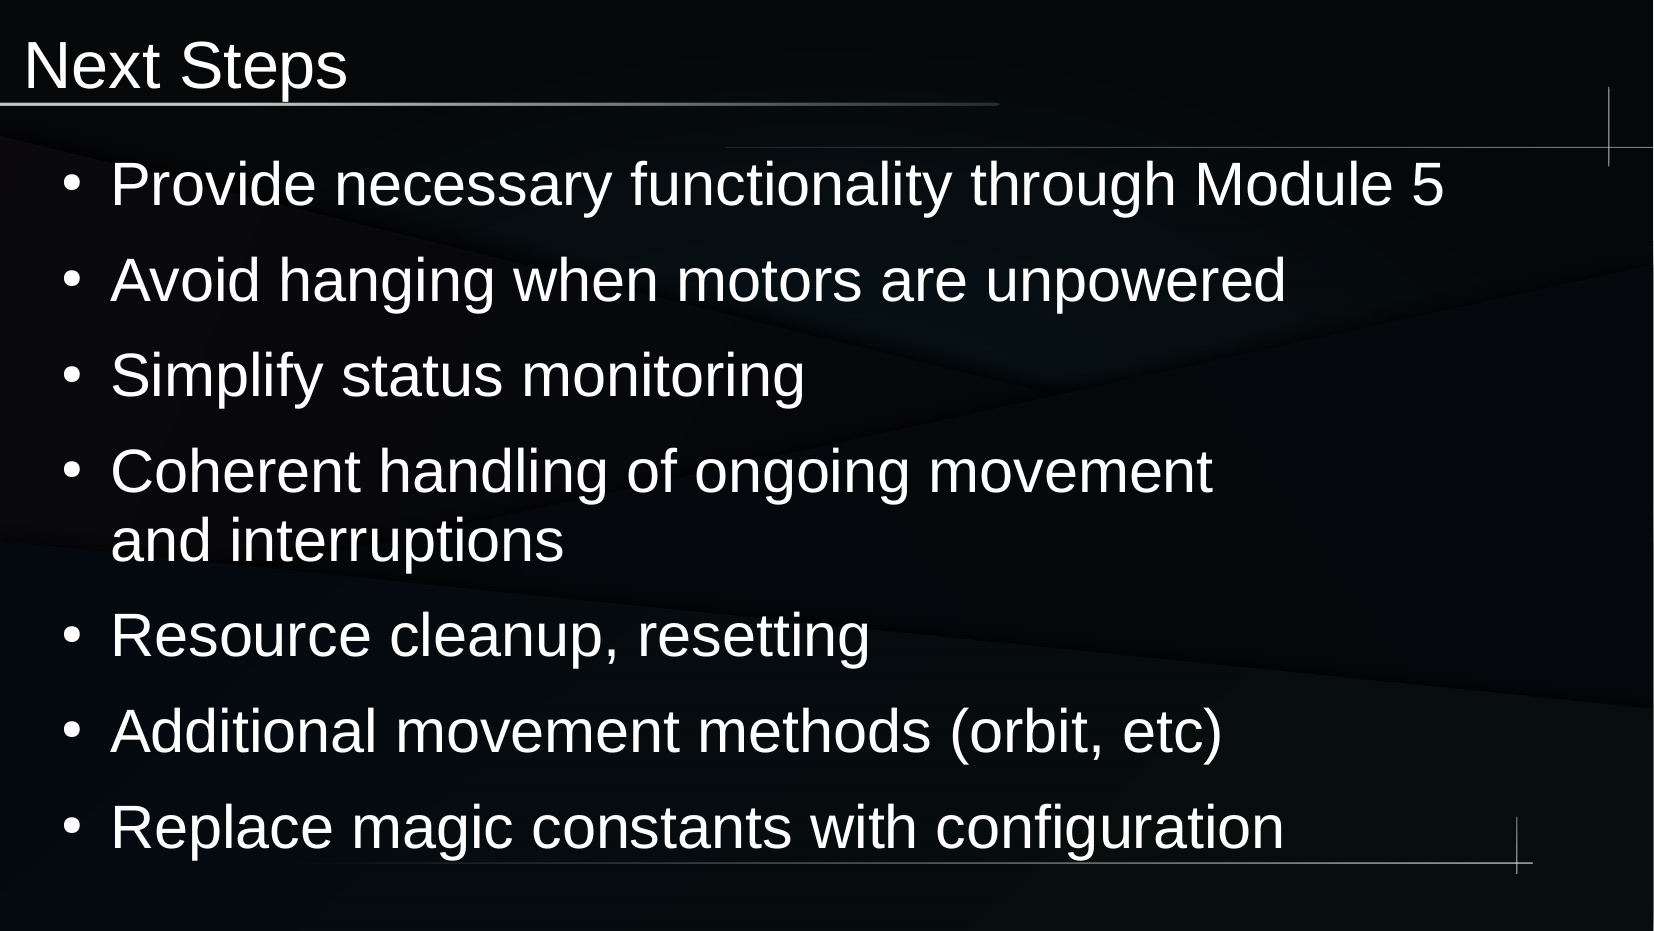

# Next Steps
Provide necessary functionality through Module 5
Avoid hanging when motors are unpowered
Simplify status monitoring
Coherent handling of ongoing movement
and interruptions
Resource cleanup, resetting
Additional movement methods (orbit, etc)
Replace magic constants with configuration